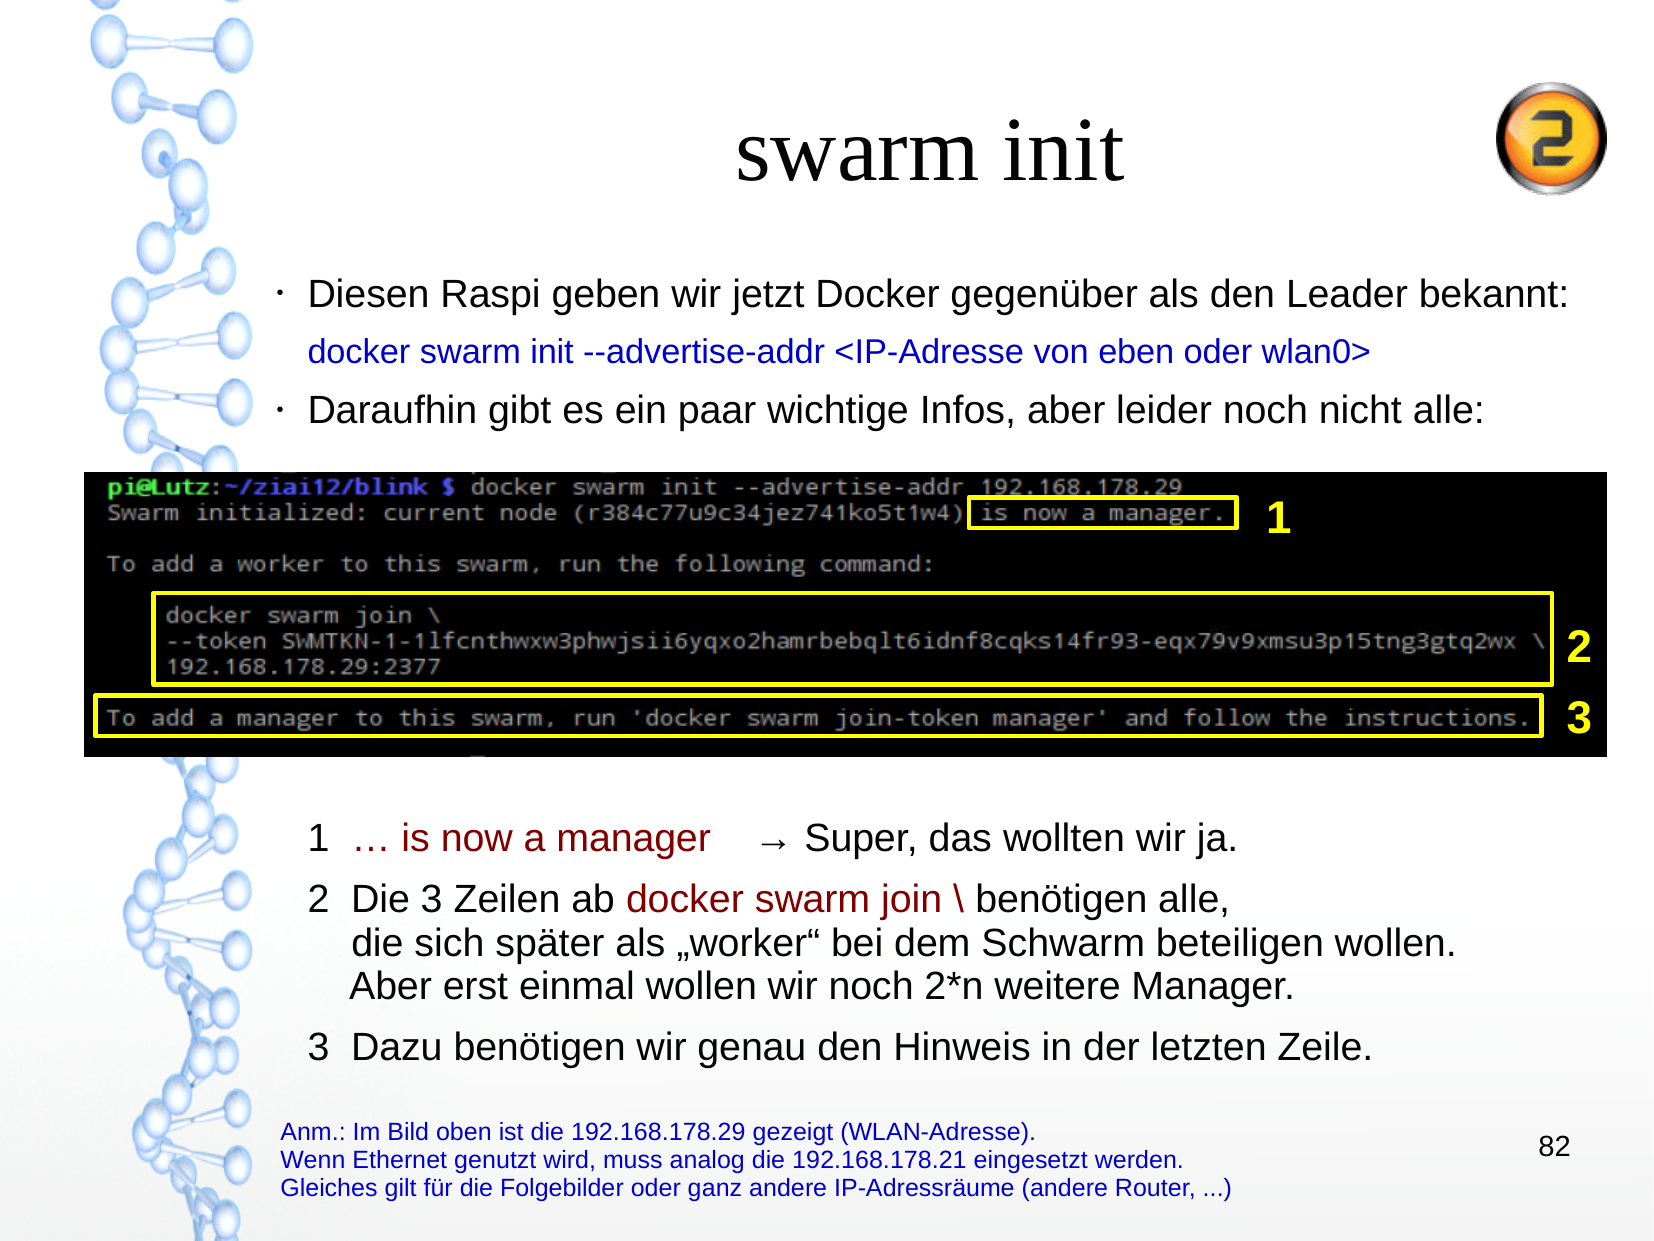

# swarm init
Diesen Raspi geben wir jetzt Docker gegenüber als den Leader bekannt:
docker swarm init --advertise-addr <IP-Adresse von eben oder wlan0>
Daraufhin gibt es ein paar wichtige Infos, aber leider noch nicht alle:
1 … is now a manager	 → Super, das wollten wir ja.
2 Die 3 Zeilen ab docker swarm join \ benötigen alle,
 die sich später als „worker“ bei dem Schwarm beteiligen wollen.
 Aber erst einmal wollen wir noch 2*n weitere Manager.
3 Dazu benötigen wir genau den Hinweis in der letzten Zeile.
1
2
3
Anm.: Im Bild oben ist die 192.168.178.29 gezeigt (WLAN-Adresse).
Wenn Ethernet genutzt wird, muss analog die 192.168.178.21 eingesetzt werden.
Gleiches gilt für die Folgebilder oder ganz andere IP-Adressräume (andere Router, ...)
82